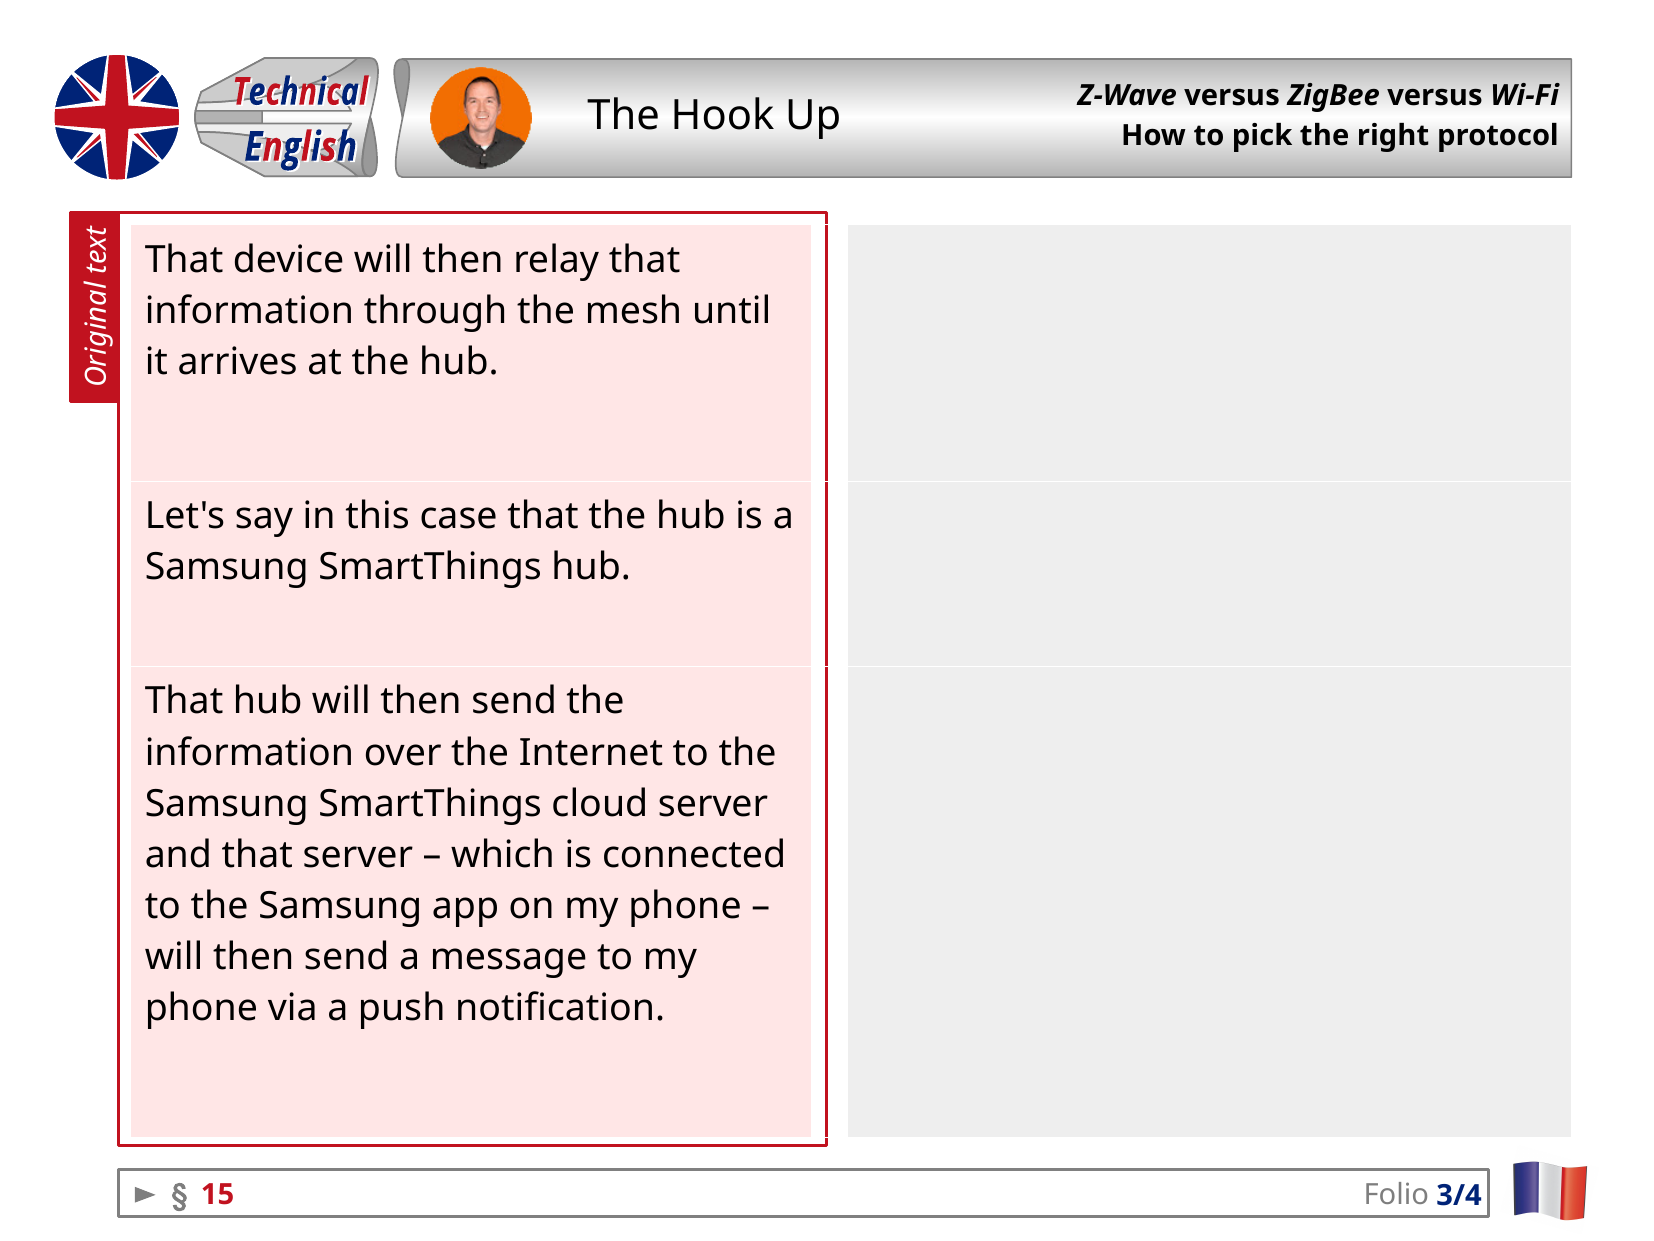

#
| That device will then relay that information through the mesh until it arrives at the hub. | | |
| --- | --- | --- |
| Let's say in this case that the hub is a Samsung SmartThings hub. | | |
| That hub will then send the information over the Internet to the Samsung SmartThings cloud server and that server – which is connected to the Samsung app on my phone – will then send a message to my phone via a push notification. | | |
15
3/4